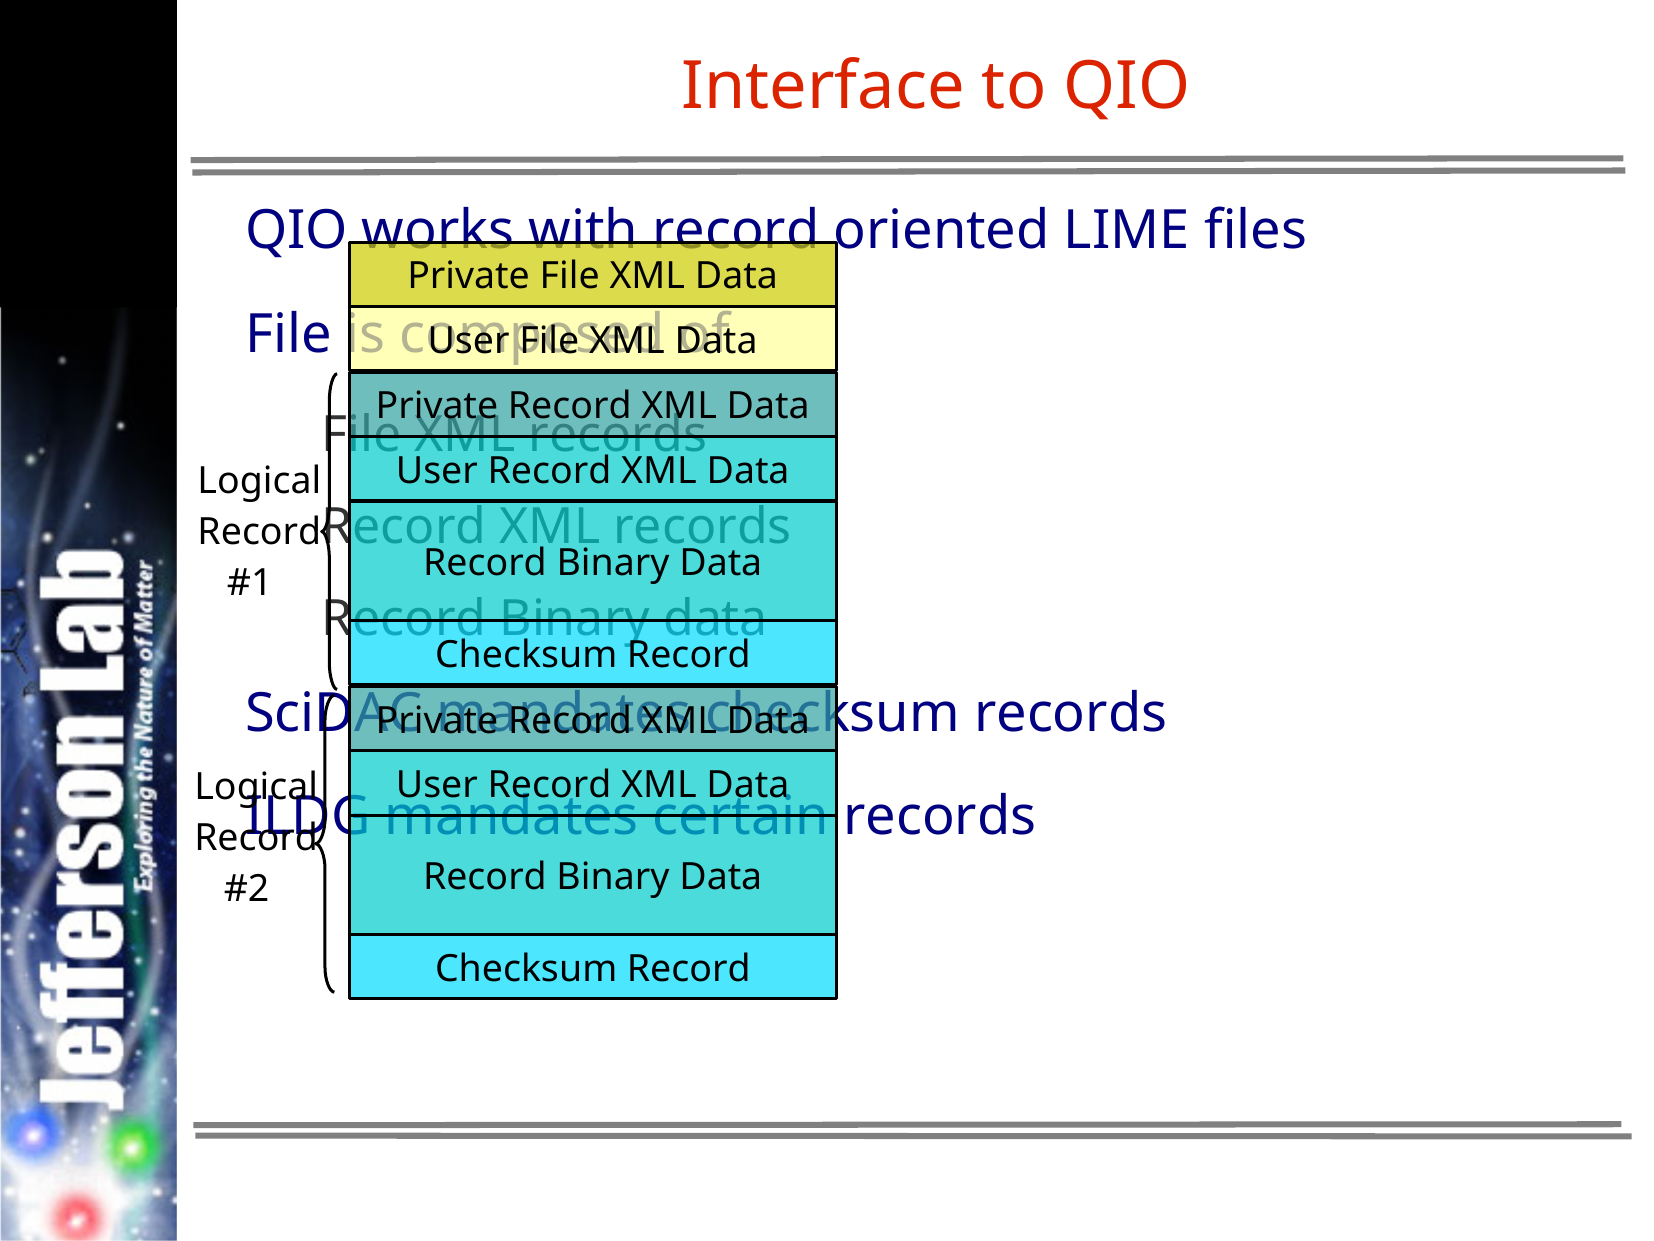

# Interface to QIO
QIO works with record oriented LIME files
File is composed of
File XML records
Record XML records
Record Binary data
SciDAC mandates checksum records
ILDG mandates certain records
Private File XML Data
User File XML Data
Private Record XML Data
User Record XML Data
Record Binary Data
Checksum Record
Logical
Record
 #1
Private Record XML Data
User Record XML Data
Record Binary Data
Checksum Record
Logical
Record
 #2